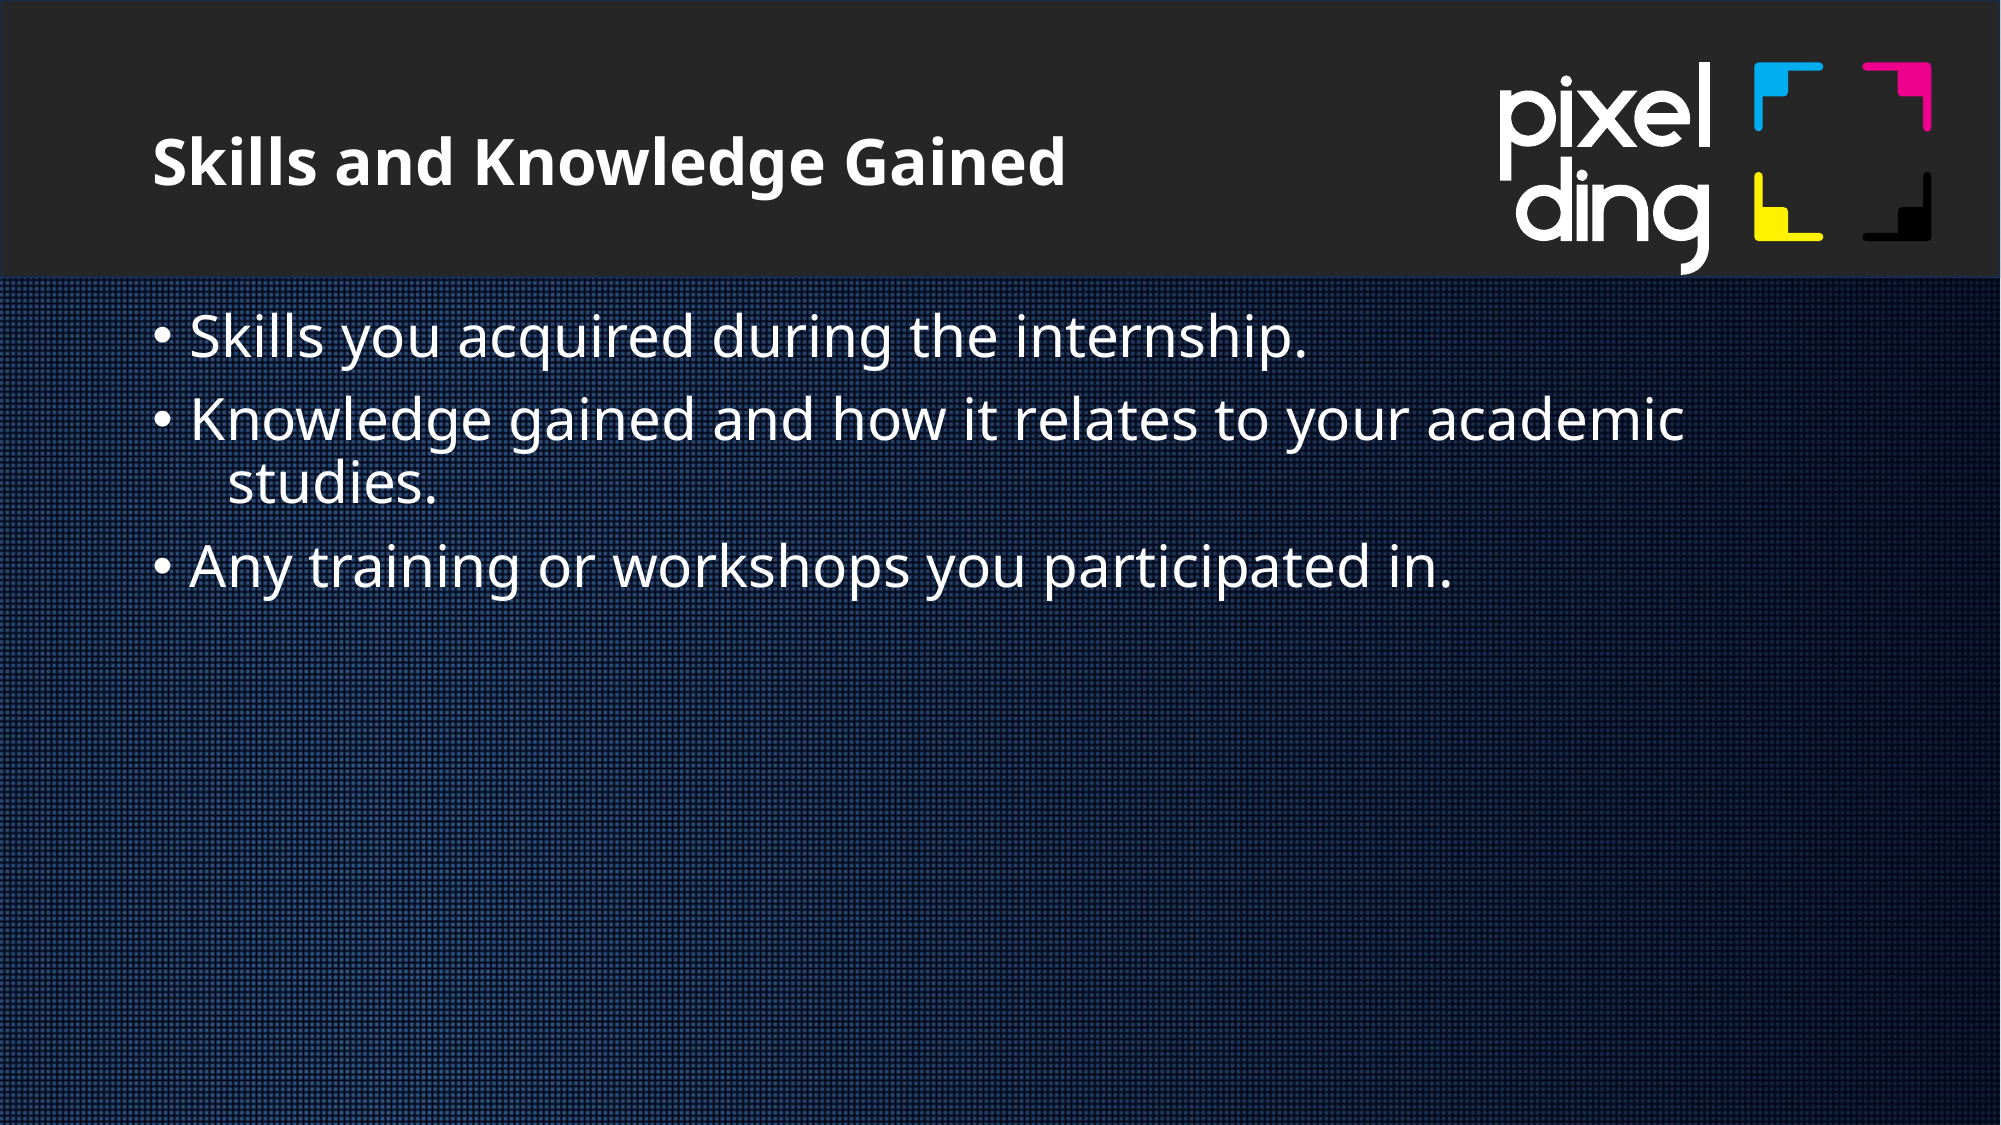

# Skills and Knowledge Gained
Skills you acquired during the internship.
Knowledge gained and how it relates to your academic studies.
Any training or workshops you participated in.